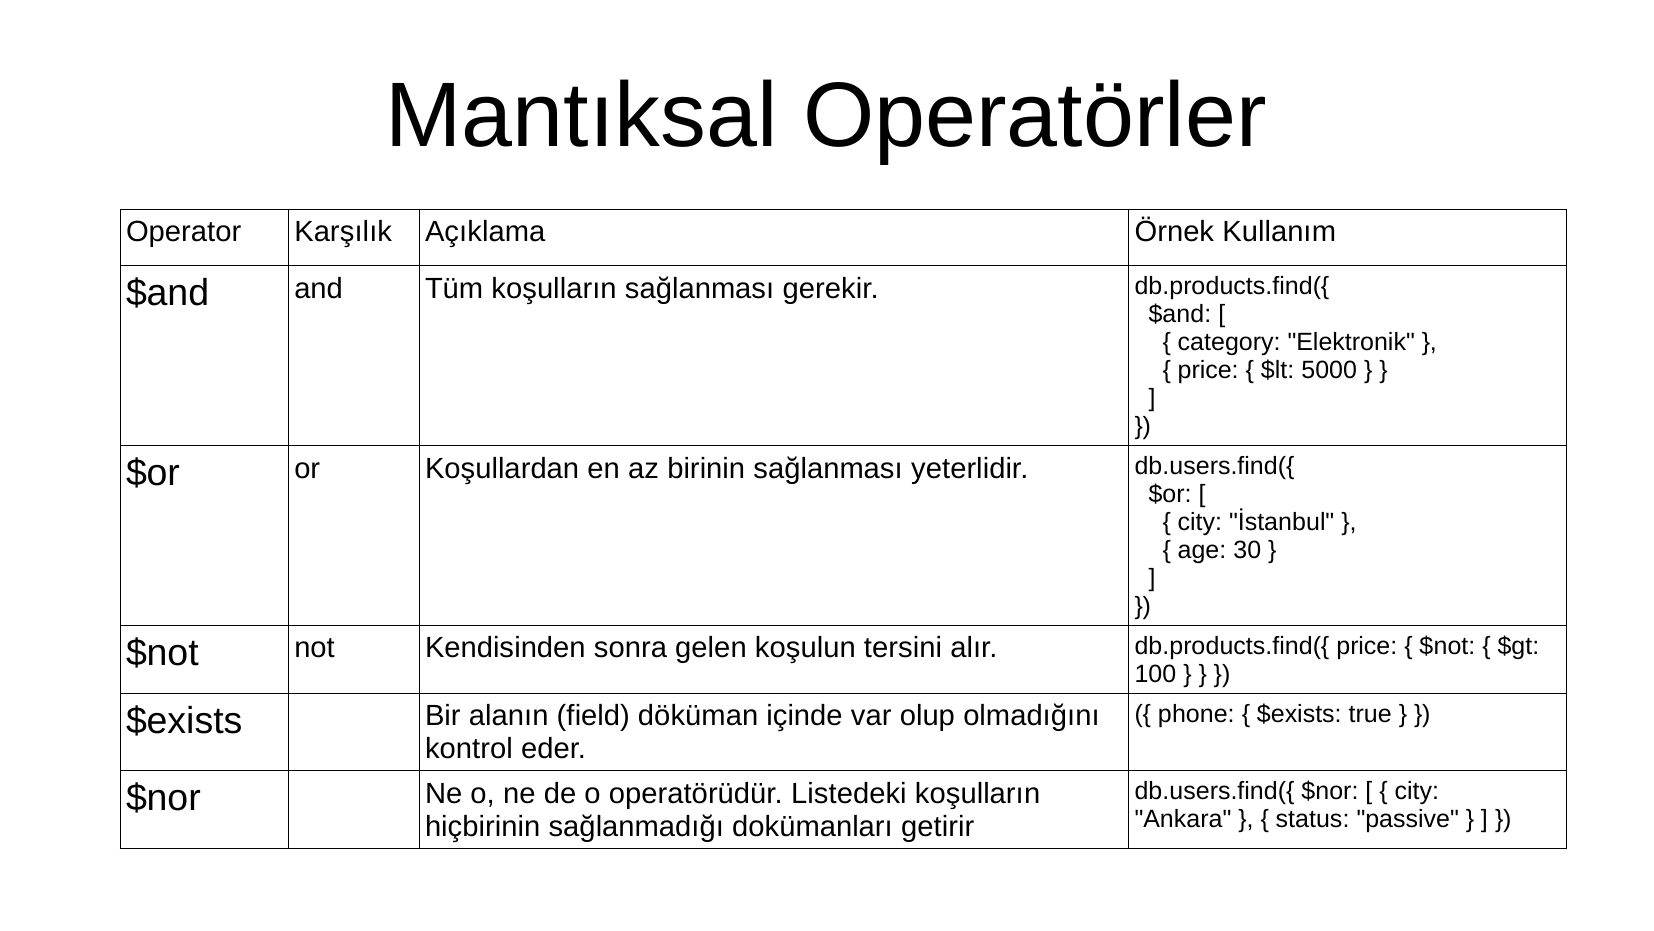

# Mantıksal Operatörler
| Operator | Karşılık | Açıklama | Örnek Kullanım |
| --- | --- | --- | --- |
| $and | and | Tüm koşulların sağlanması gerekir. | db.products.find({ $and: [ { category: "Elektronik" }, { price: { $lt: 5000 } } ] }) |
| $or | or | Koşullardan en az birinin sağlanması yeterlidir. | db.users.find({ $or: [ { city: "İstanbul" }, { age: 30 } ] }) |
| $not | not | Kendisinden sonra gelen koşulun tersini alır. | db.products.find({ price: { $not: { $gt: 100 } } }) |
| $exists | | Bir alanın (field) döküman içinde var olup olmadığını kontrol eder. | ({ phone: { $exists: true } }) |
| $nor | | Ne o, ne de o operatörüdür. Listedeki koşulların hiçbirinin sağlanmadığı dokümanları getirir | db.users.find({ $nor: [ { city: "Ankara" }, { status: "passive" } ] }) |